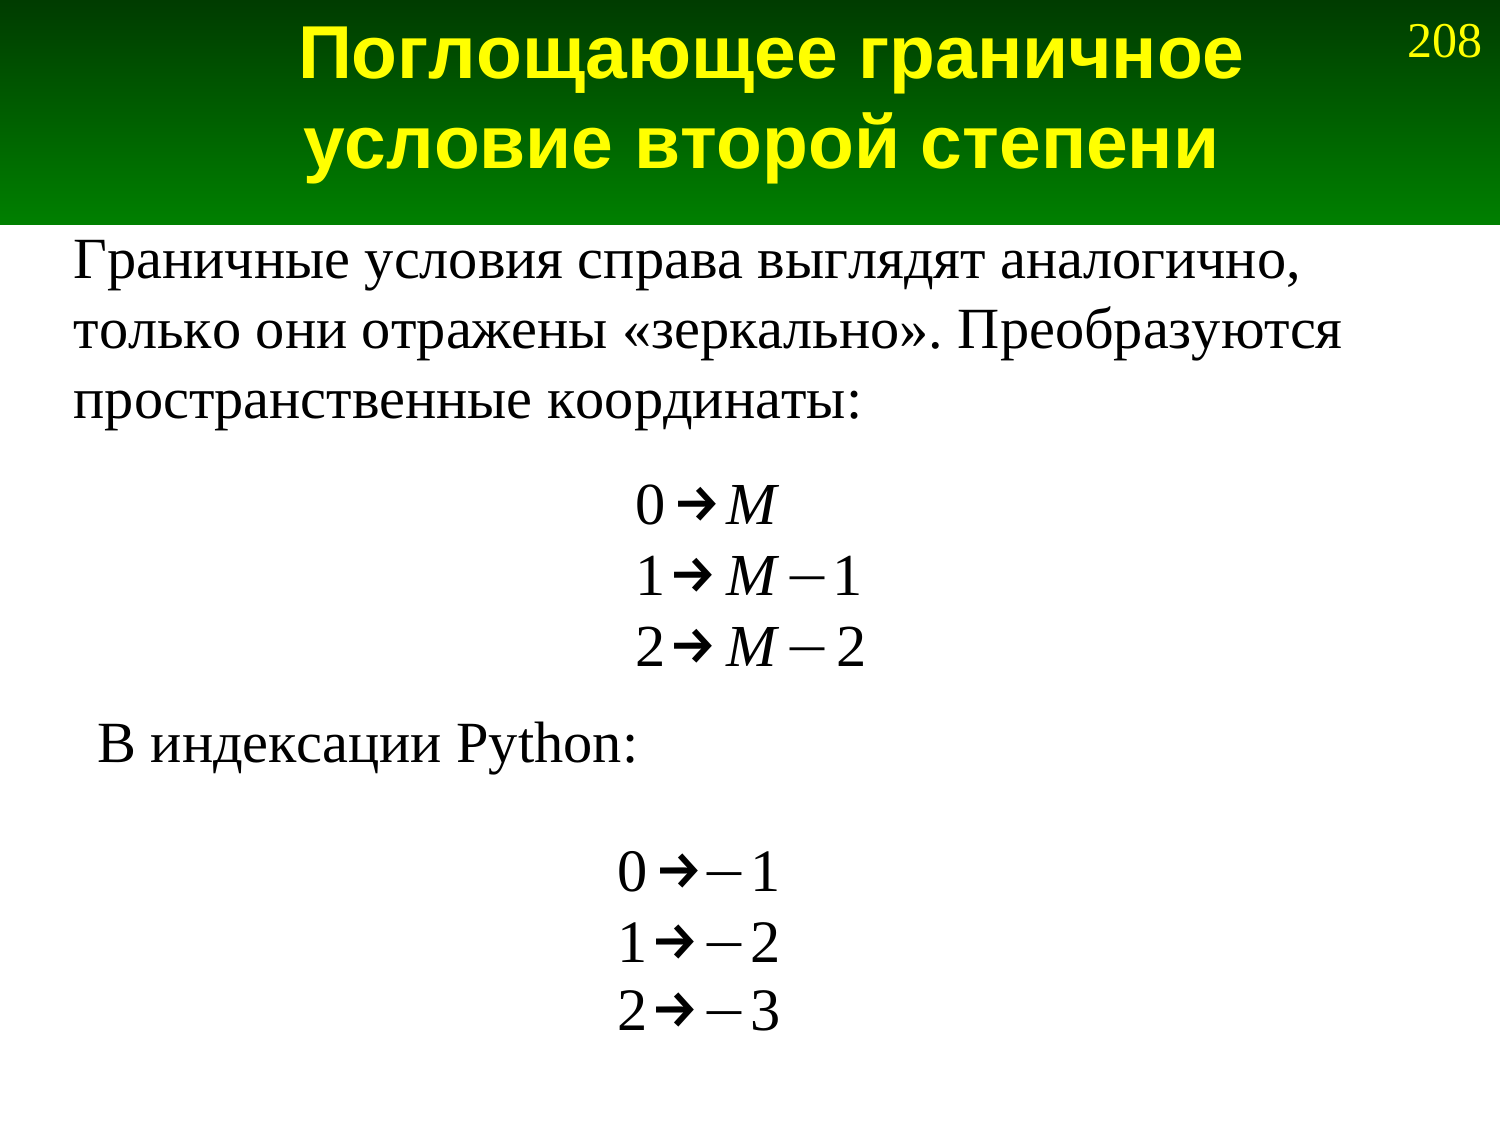

# Поглощающее граничное условие второй степени
Граничные условия справа выглядят аналогично, только они отражены «зеркально». Преобразуются пространственные координаты:
В индексации Python: